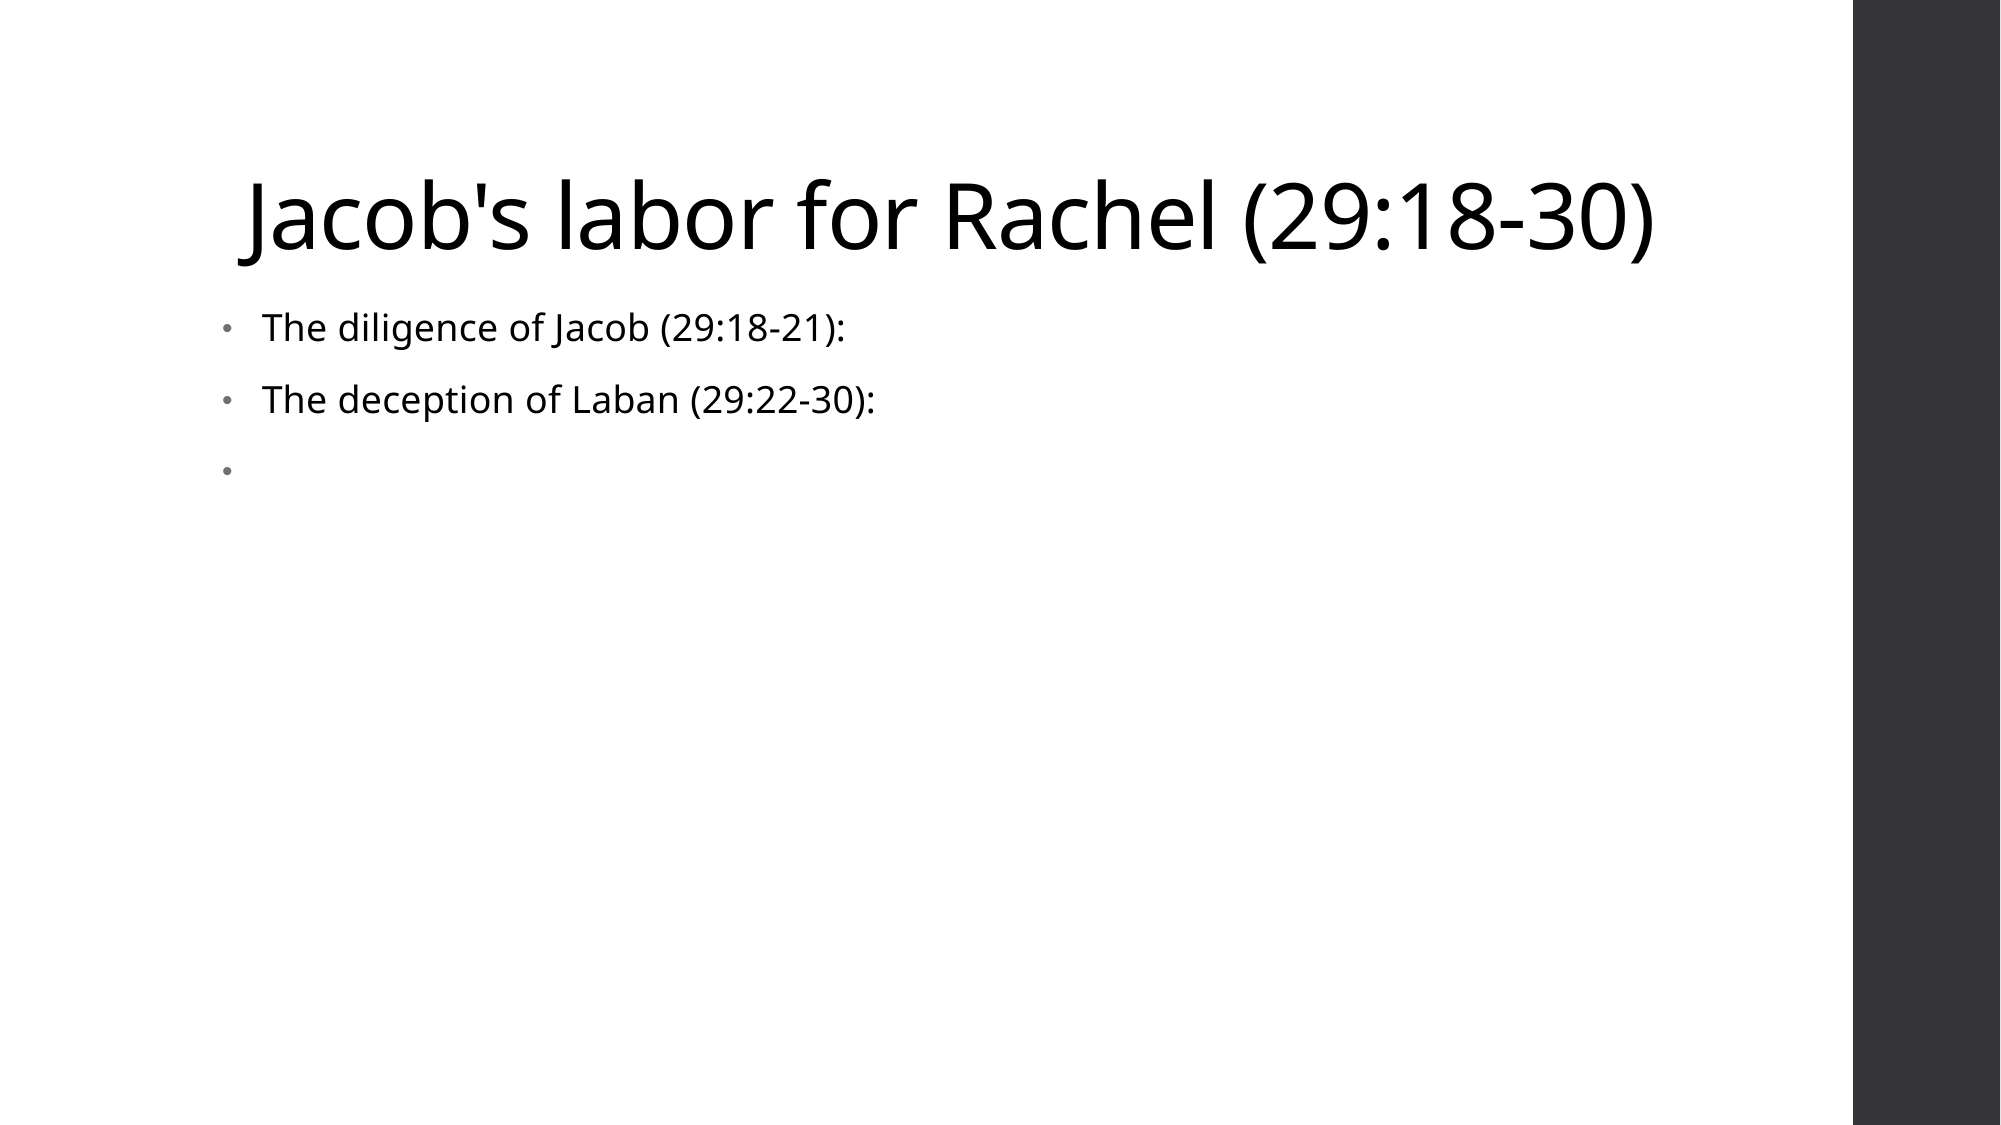

# Jacob's labor for Rachel (29:18-30)
 The diligence of Jacob (29:18-21):
 The deception of Laban (29:22-30):